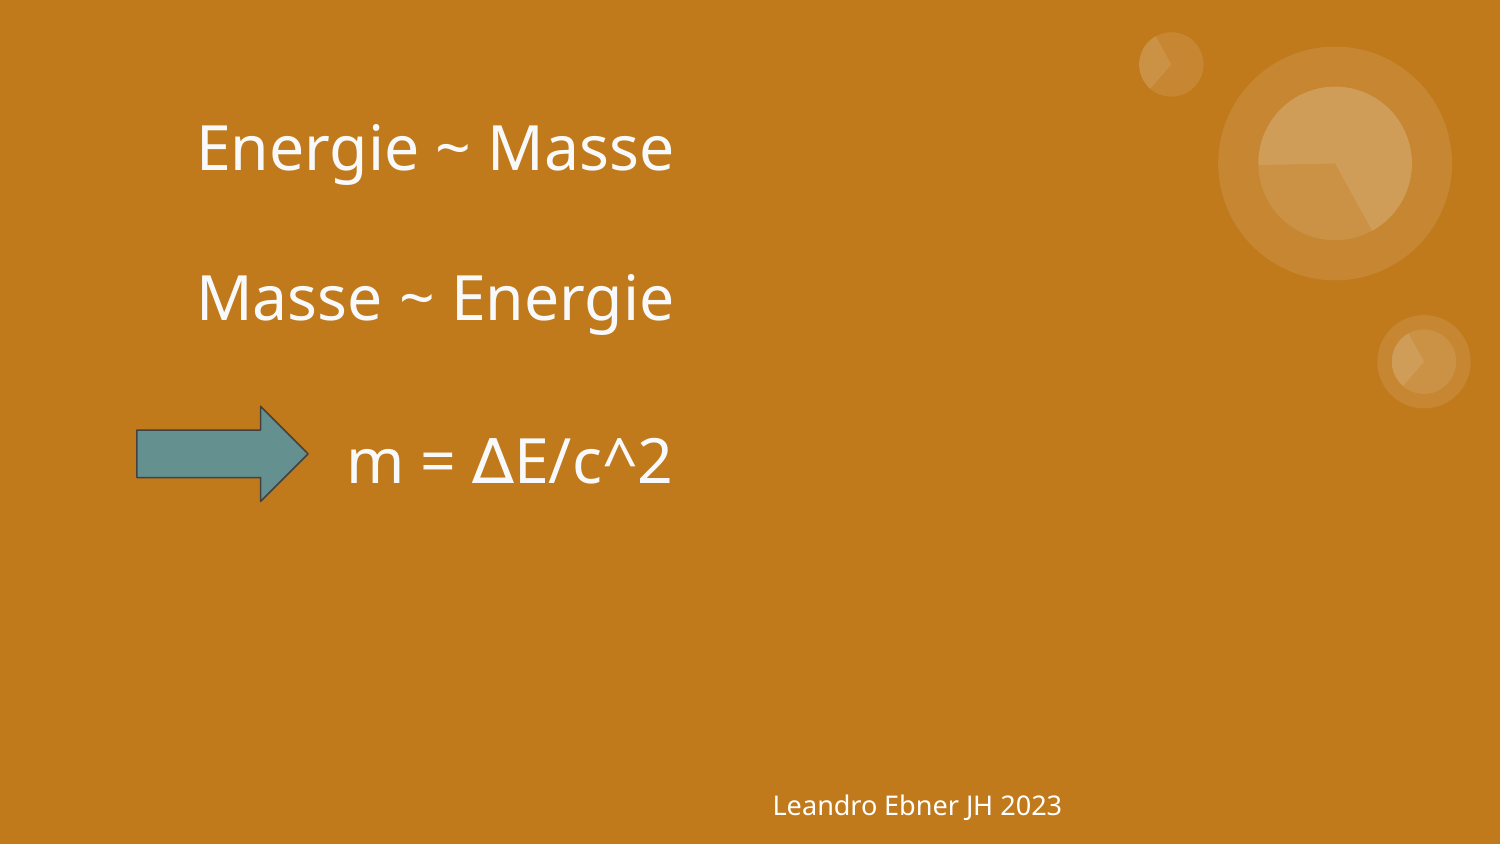

Energie ~ Masse
Masse ~ Energie
m = ∆E/c^2